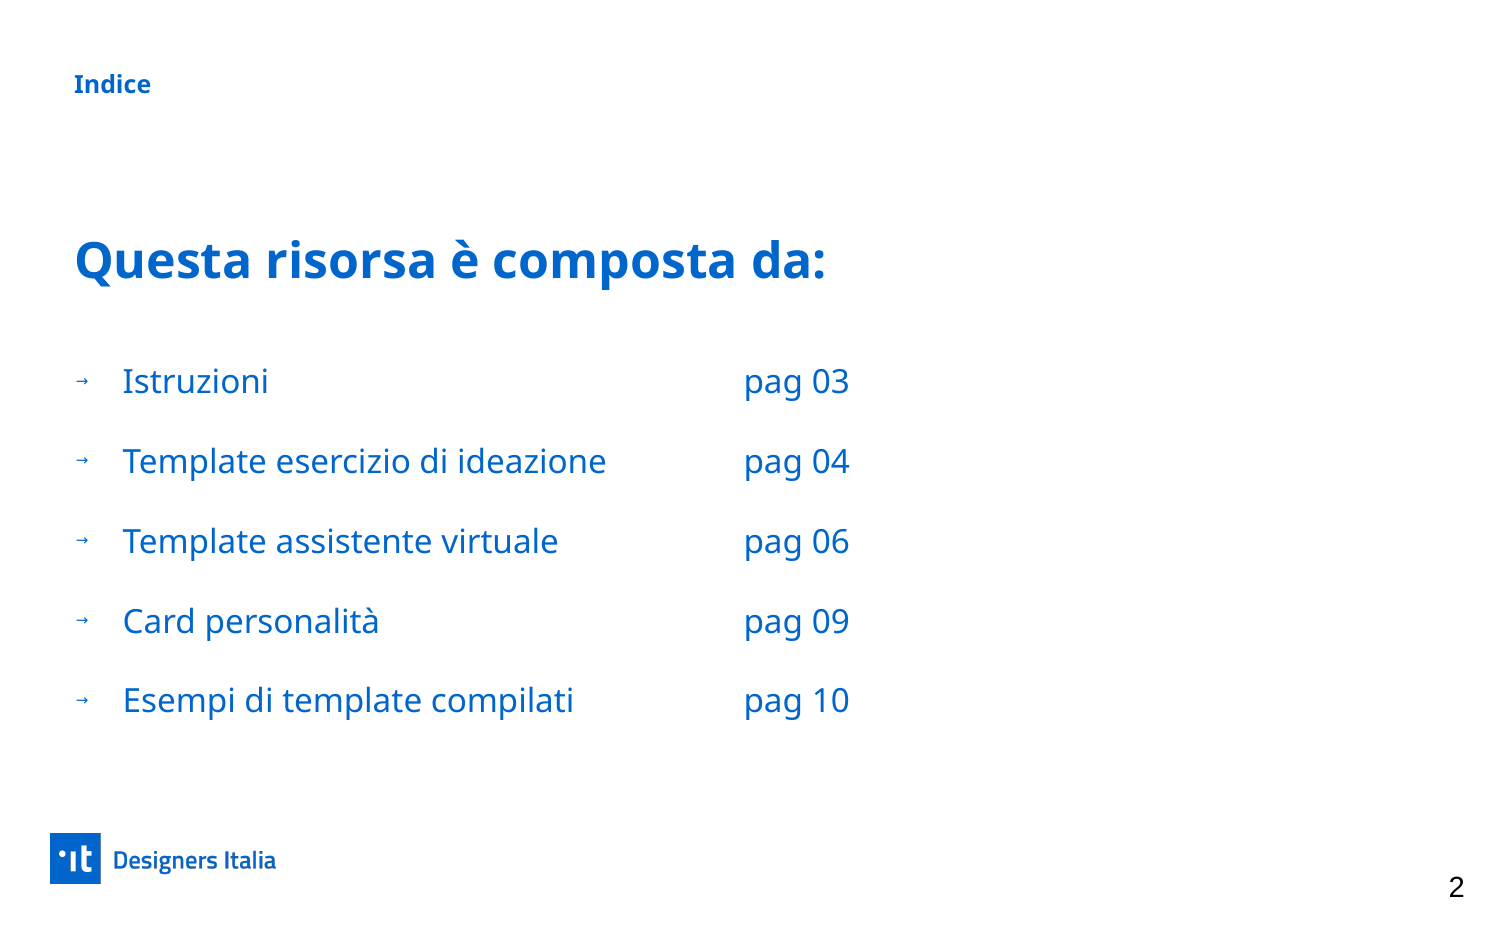

Indice
Questa risorsa è composta da:
Istruzioni
Template esercizio di ideazione
Template assistente virtuale
Card personalità
Esempi di template compilati
pag 03
pag 04
pag 06
pag 09
pag 10